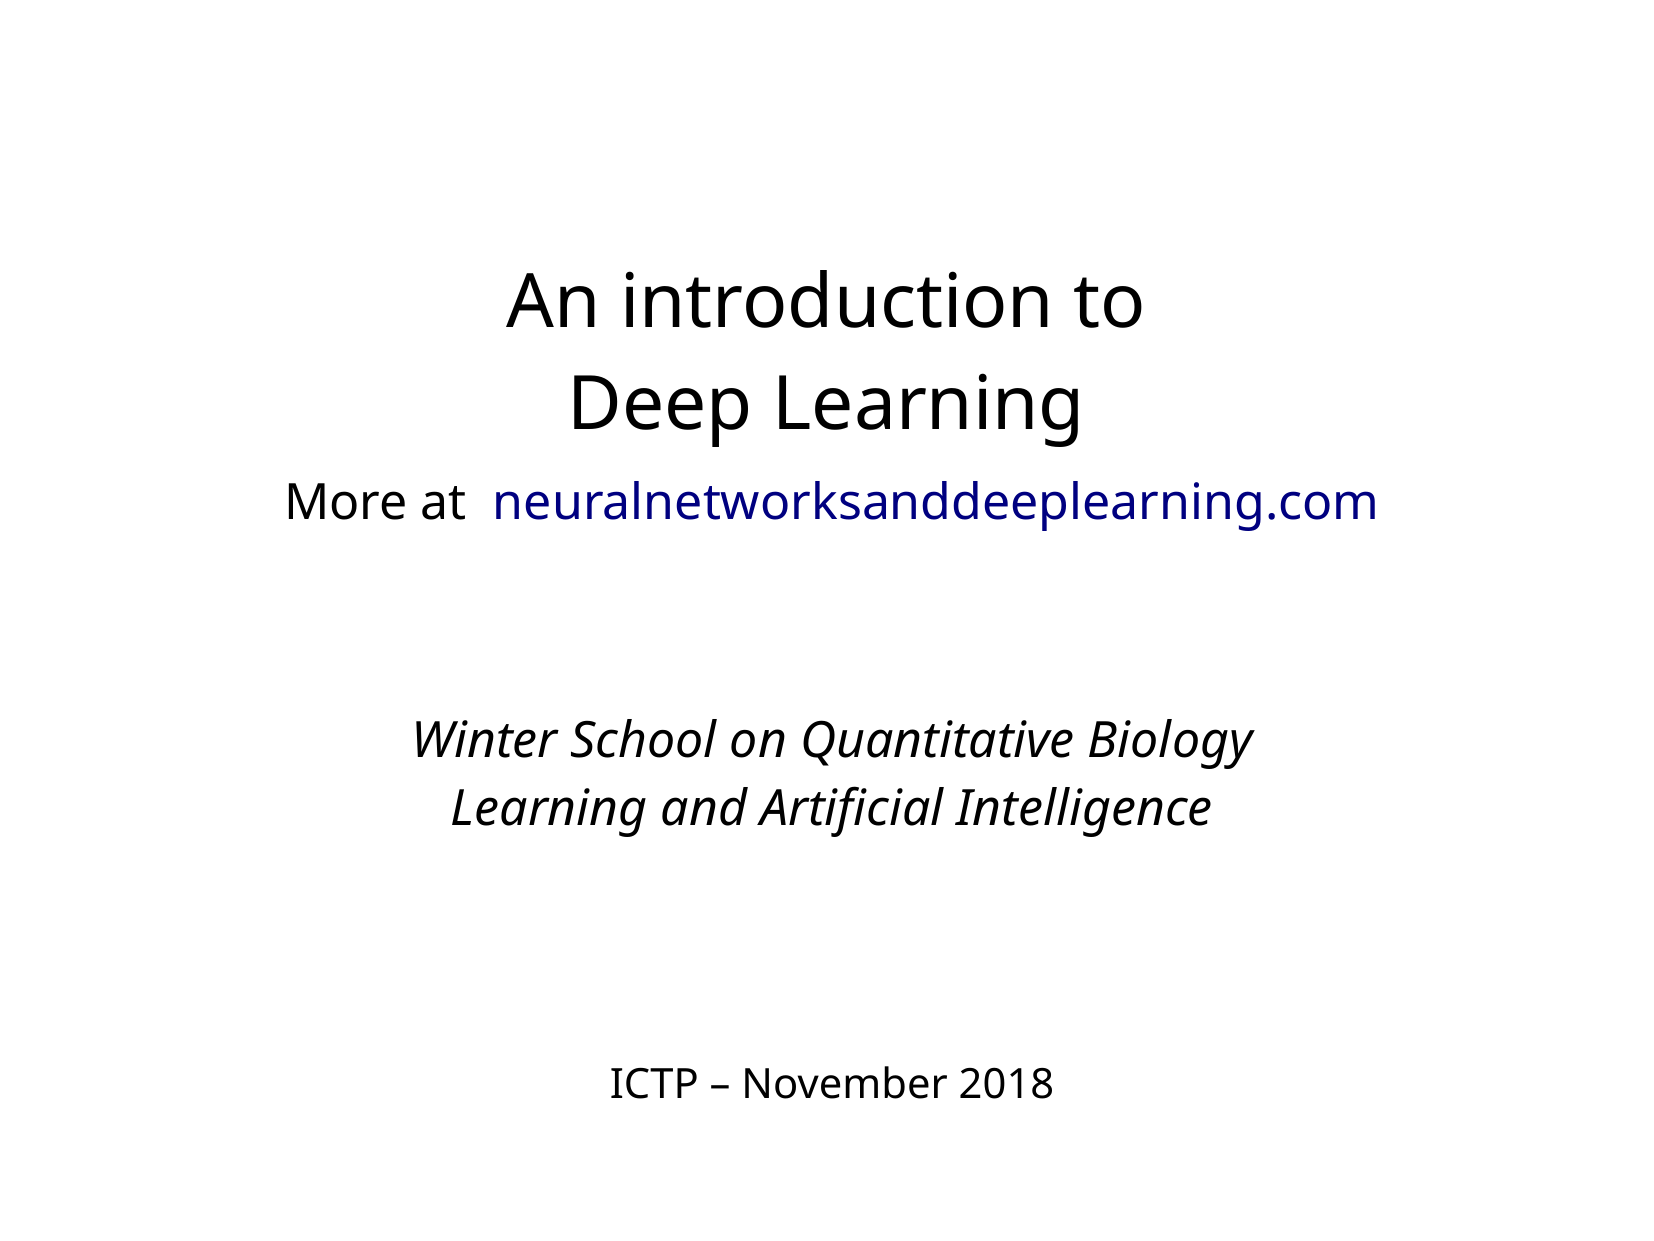

# An introduction to
Deep Learning
More at neuralnetworksanddeeplearning.com
Winter School on Quantitative Biology
Learning and Artificial Intelligence
ICTP – November 2018